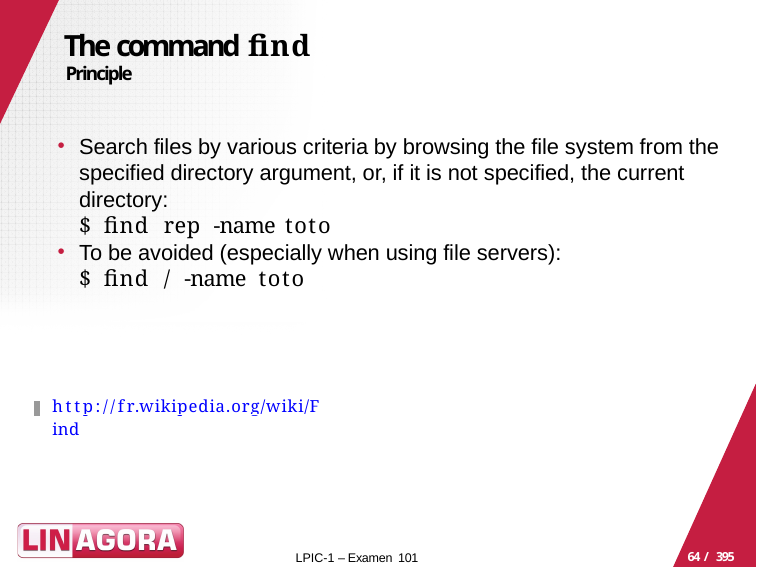

The command find
Principle
Search files by various criteria by browsing the file system from the specified directory argument, or, if it is not specified, the current directory:
$ find rep -name toto
To be avoided (especially when using file servers):
$ find / -name toto
http://fr.wikipedia.org/wiki/Find
LPIC-1 – Examen 101